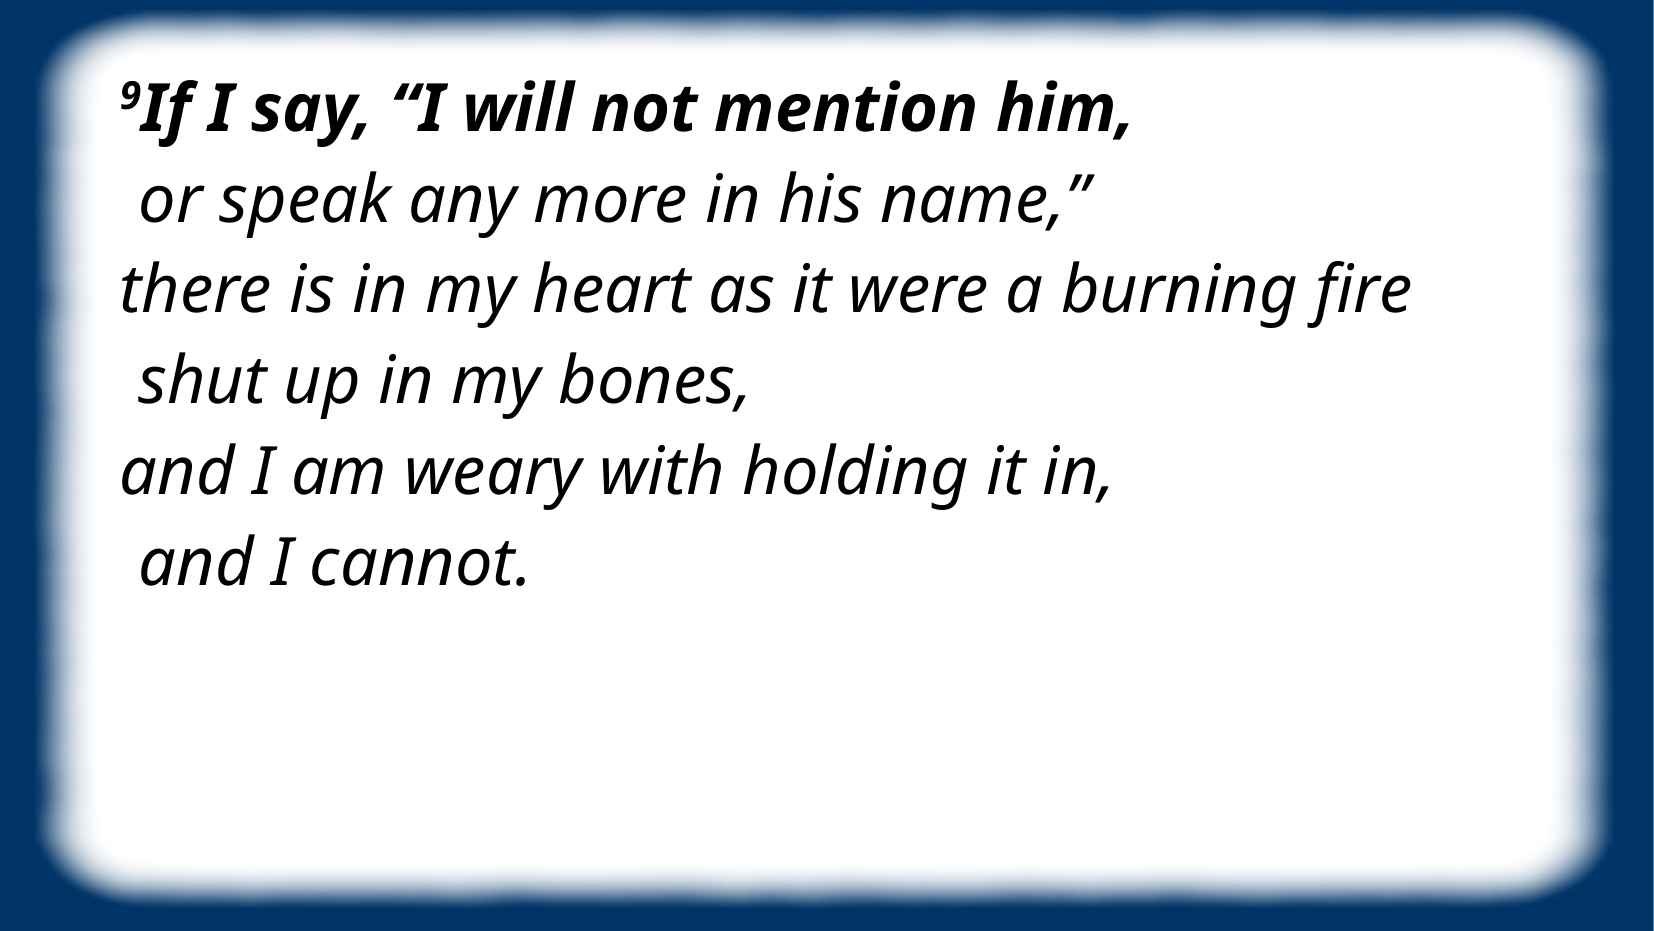

9If I say, “I will not mention him,
or speak any more in his name,”
there is in my heart as it were a burning fire
shut up in my bones,
and I am weary with holding it in,
and I cannot.